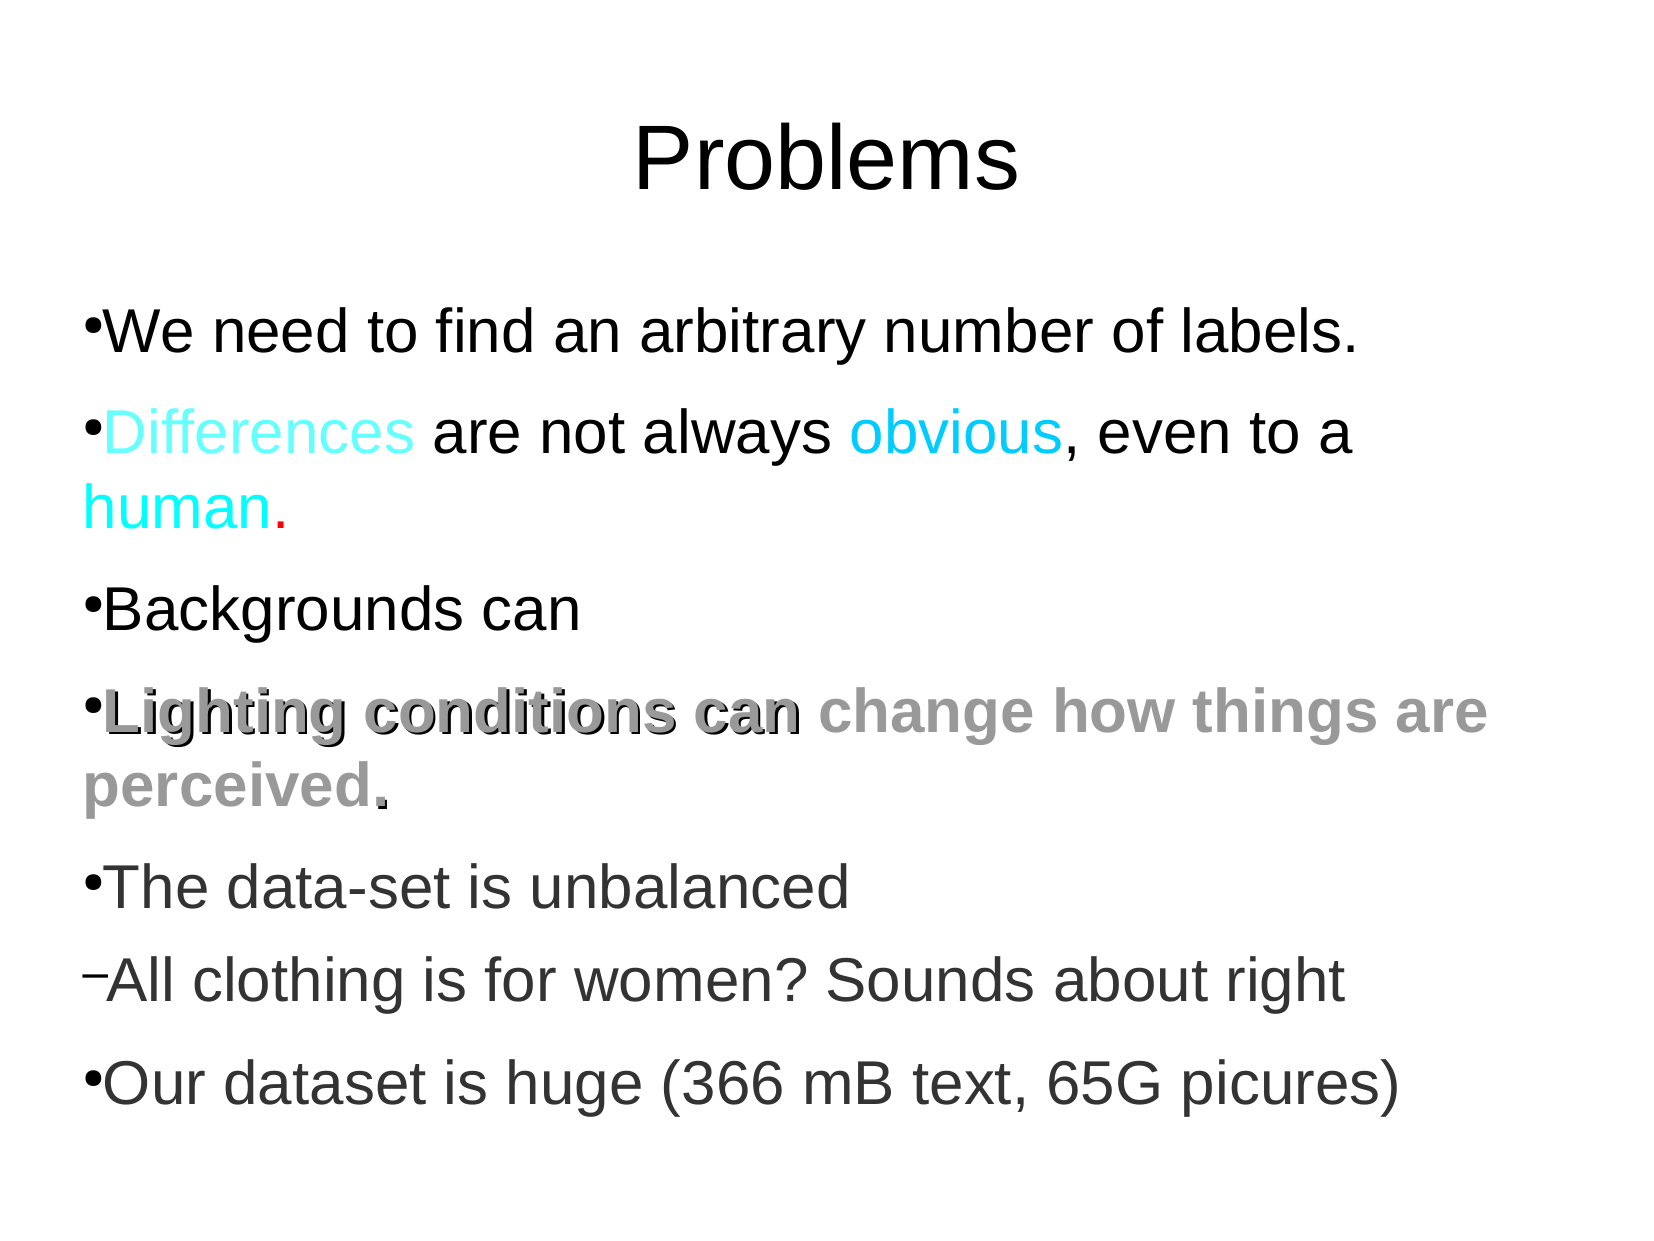

Problems
We need to find an arbitrary number of labels.
Differences are not always obvious, even to a human.
Backgrounds can change how things appear.
Lighting conditions can change how things are perceived.
The data-set is unbalanced
All clothing is for women? Sounds about right
Our dataset is huge (366 mB text, 65G picures)
#